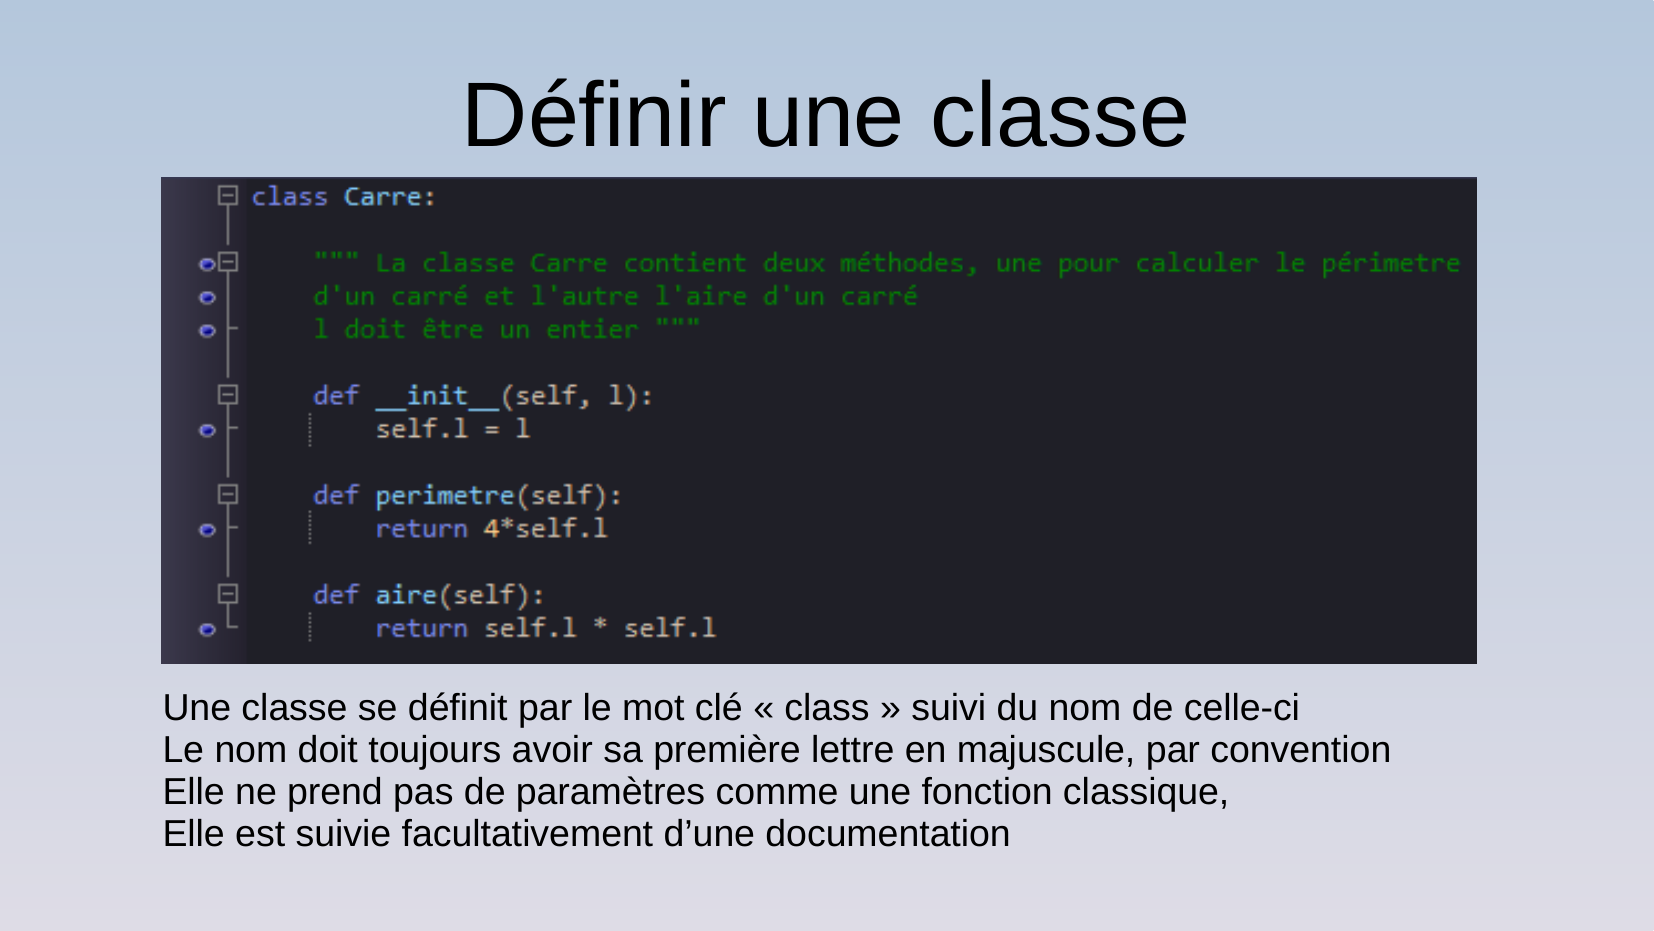

# Définir une classe
Une classe se définit par le mot clé « class » suivi du nom de celle-ci
Le nom doit toujours avoir sa première lettre en majuscule, par convention
Elle ne prend pas de paramètres comme une fonction classique,
Elle est suivie facultativement d’une documentation